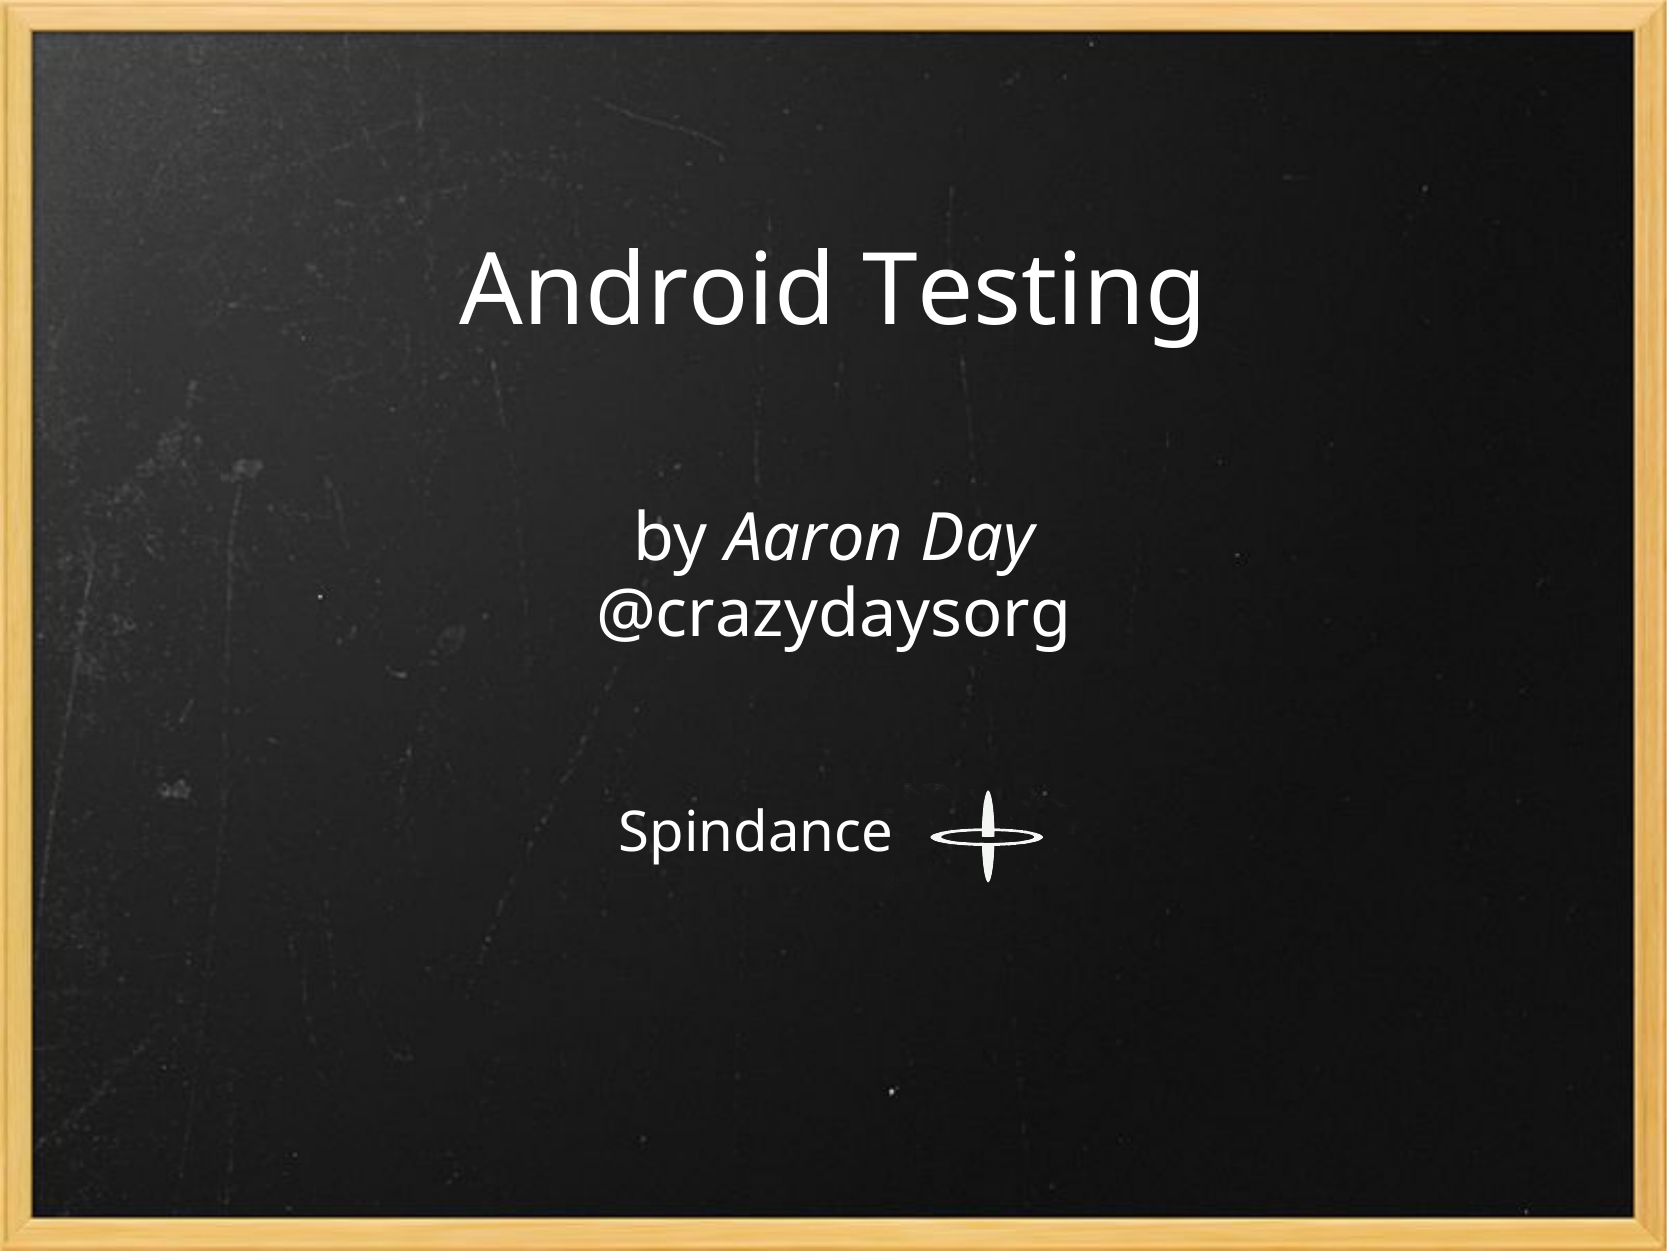

# Android Testing
by Aaron Day
@crazydaysorg
Spindance